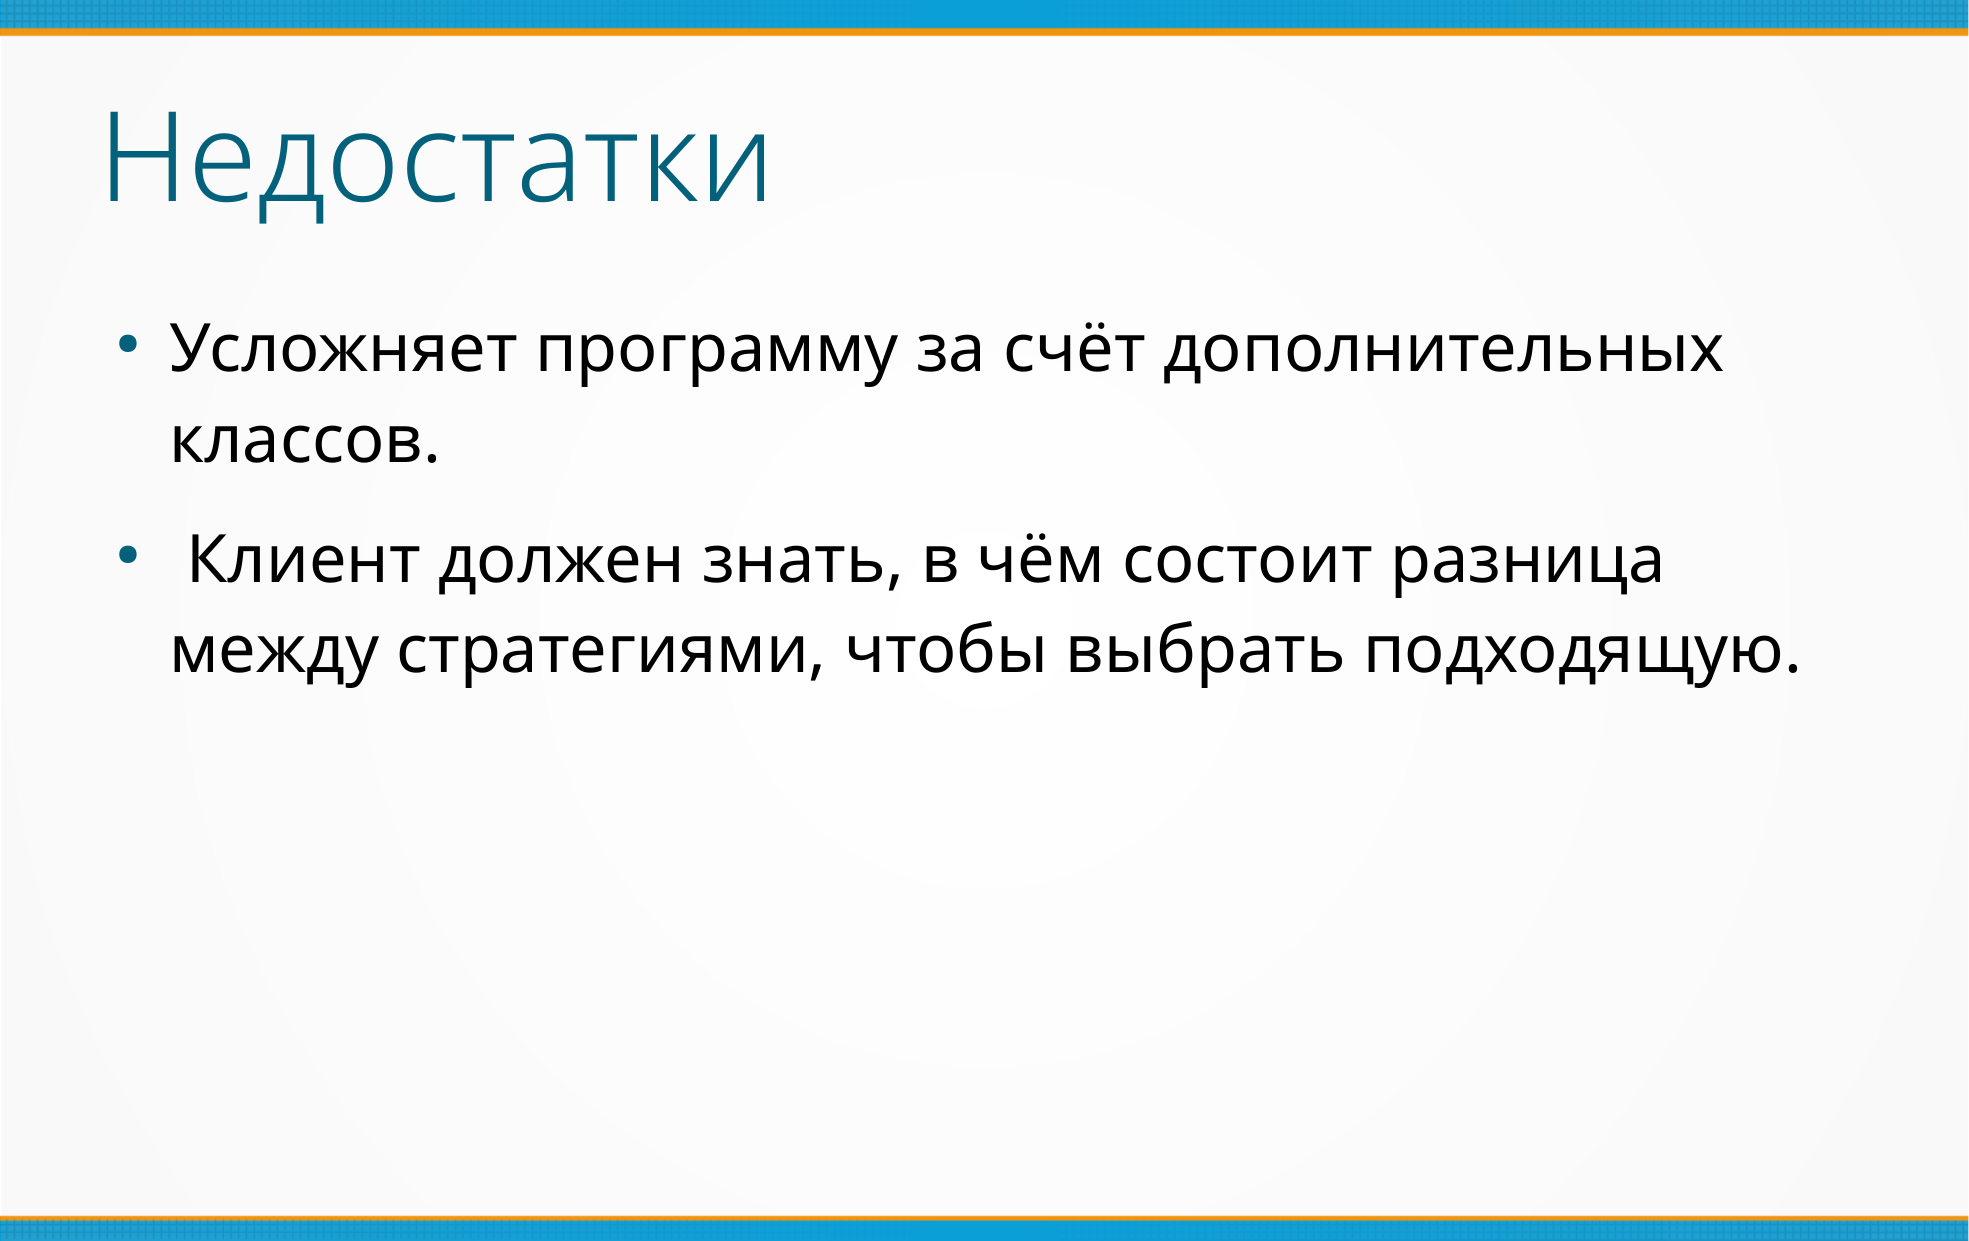

# Недостатки
Усложняет программу за счёт дополнительных классов.
 Клиент должен знать, в чём состоит разница между стратегиями, чтобы выбрать подходящую.